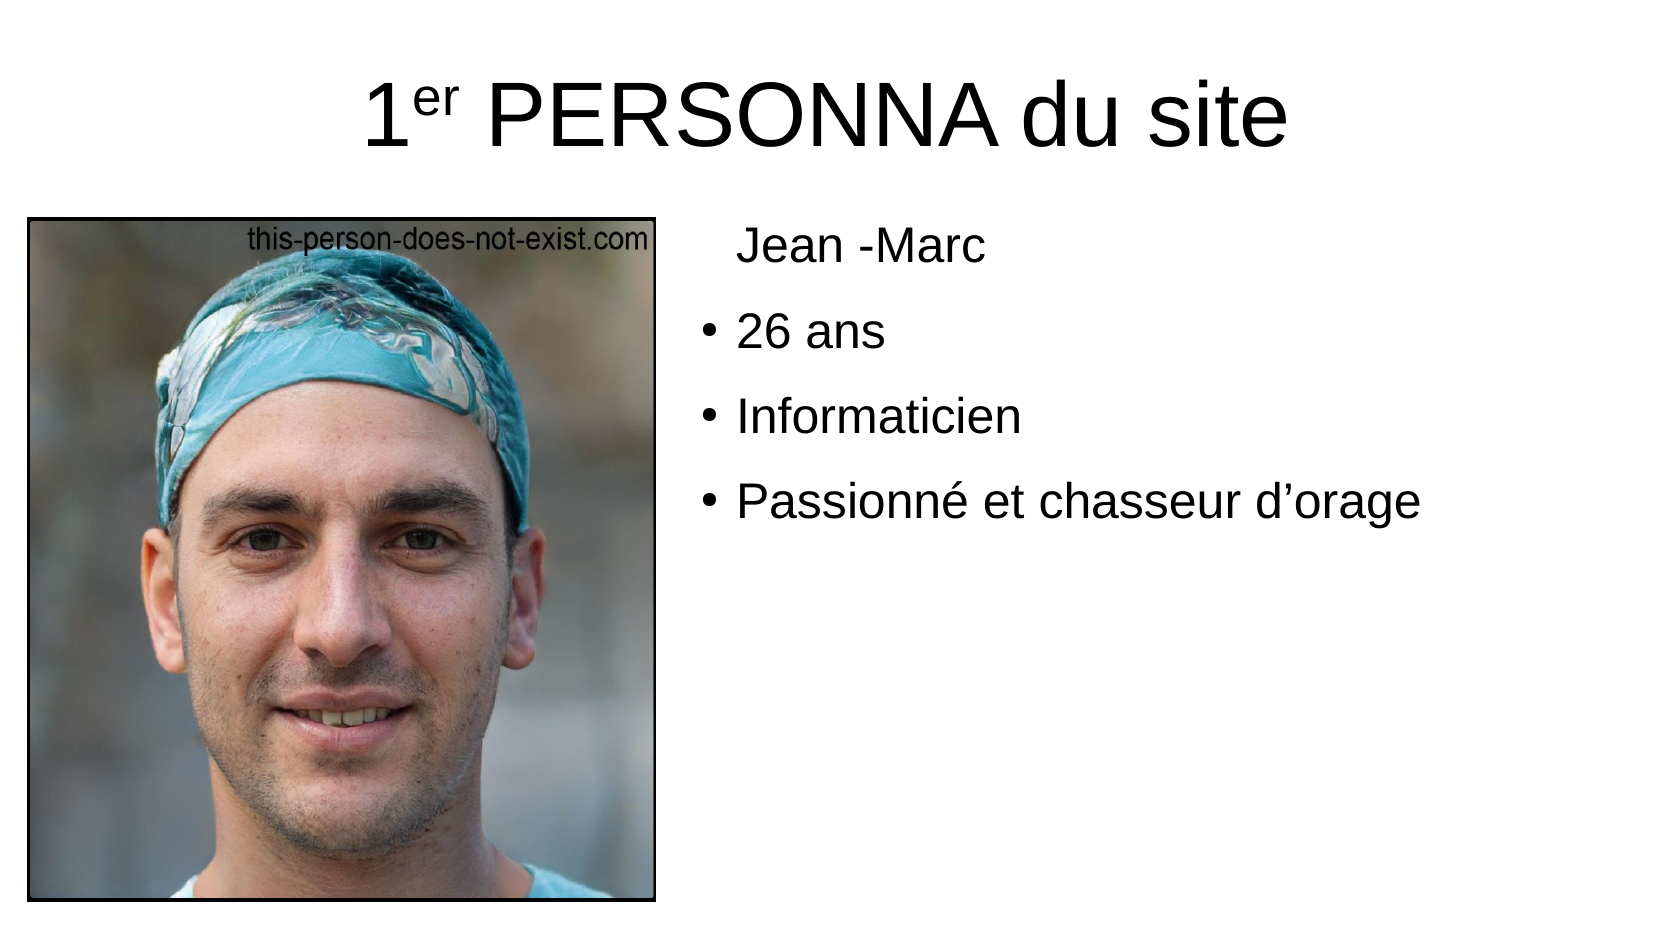

# 1er PERSONNA du site
Jean -Marc
26 ans
Informaticien
Passionné et chasseur d’orage